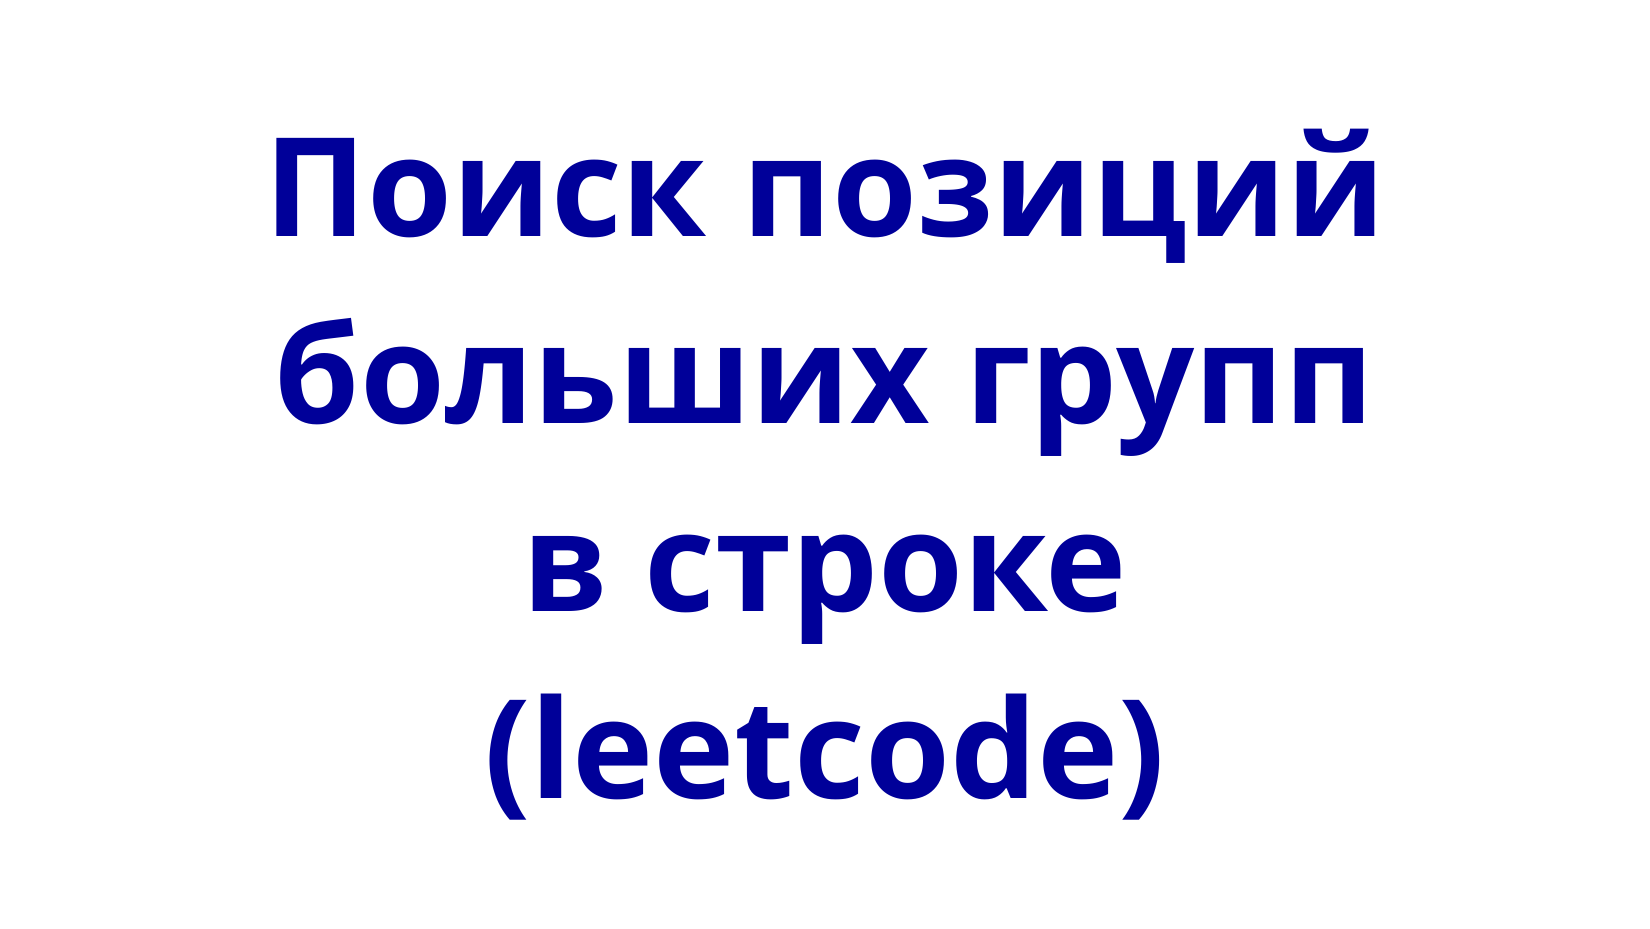

# Поиск позиций
больших групп
в строке
(leetcode)